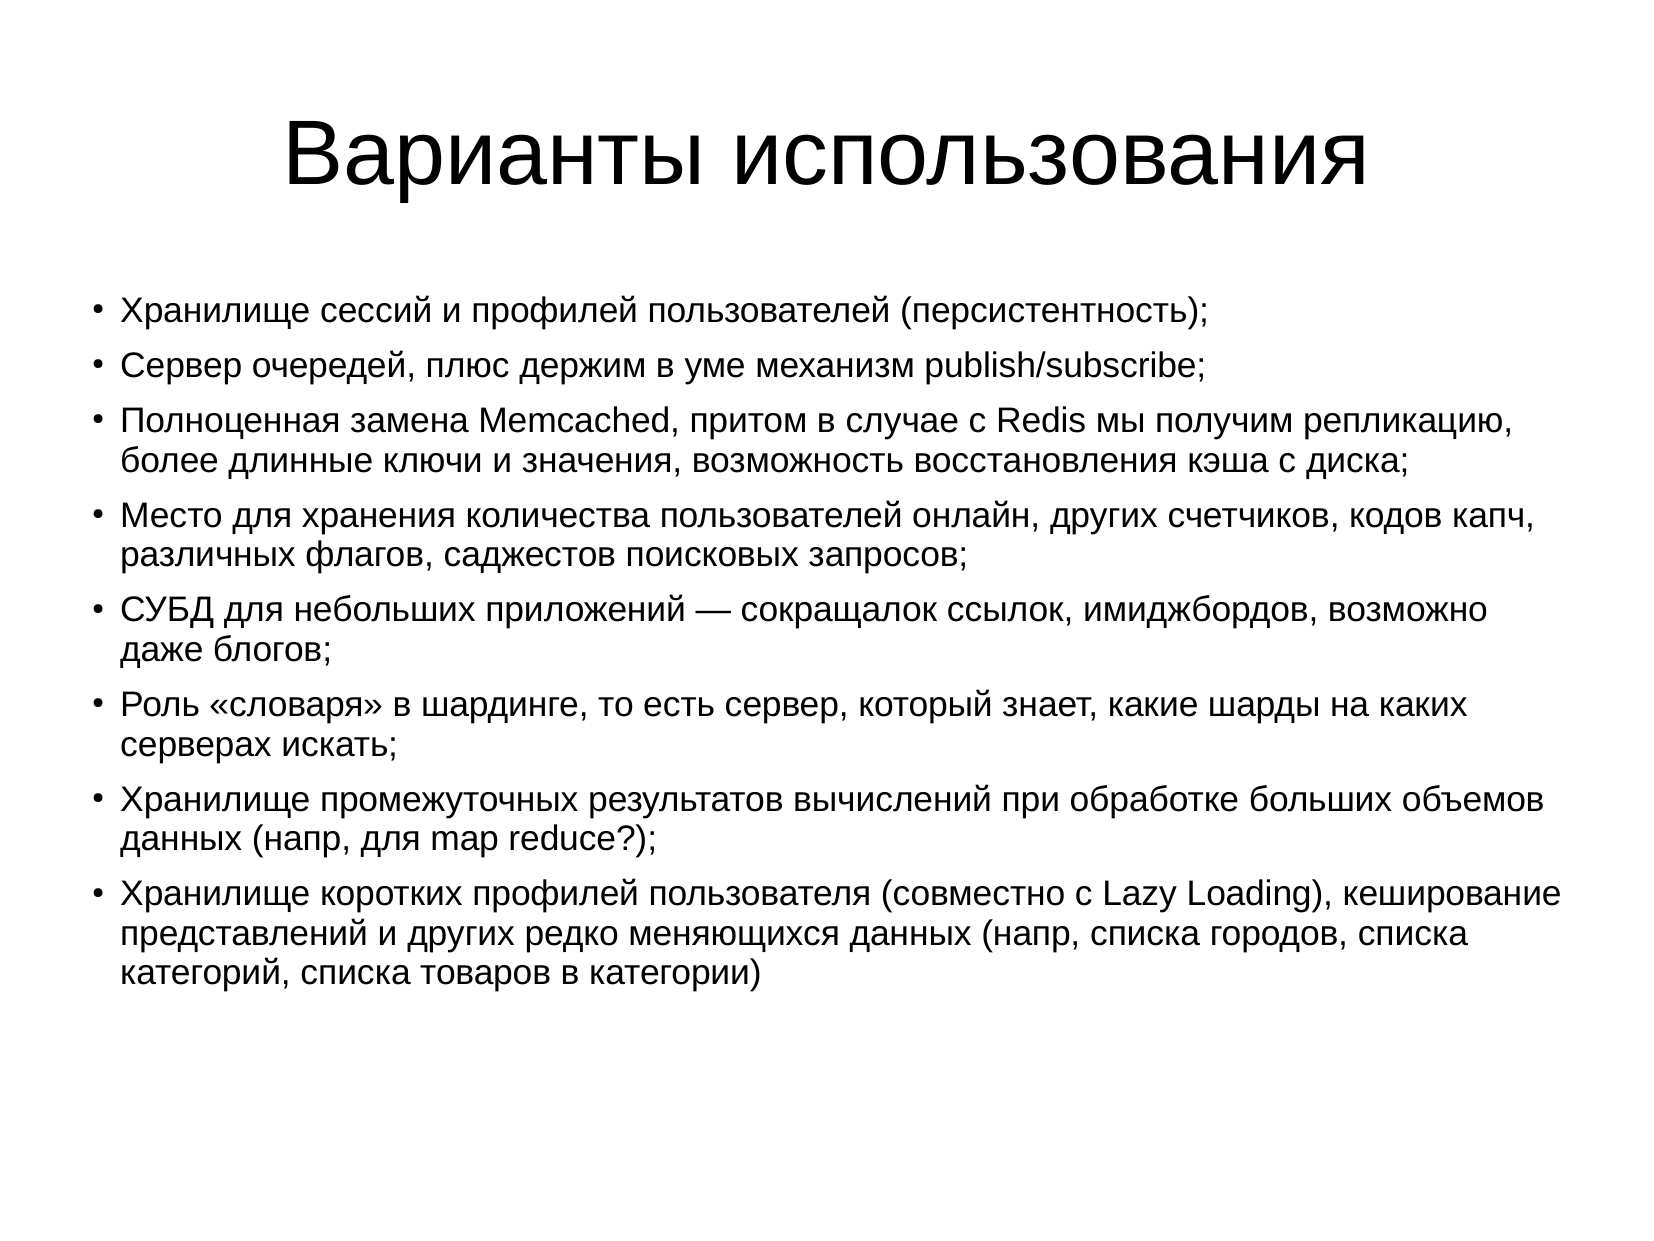

# Варианты использования
Хранилище сессий и профилей пользователей (персистентность);
Сервер очередей, плюс держим в уме механизм publish/subscribe;
Полноценная замена Memcached, притом в случае с Redis мы получим репликацию, более длинные ключи и значения, возможность восстановления кэша с диска;
Место для хранения количества пользователей онлайн, других счетчиков, кодов капч, различных флагов, саджестов поисковых запросов;
СУБД для небольших приложений — сокращалок ссылок, имиджбордов, возможно даже блогов;
Роль «словаря» в шардинге, то есть сервер, который знает, какие шарды на каких серверах искать;
Хранилище промежуточных результатов вычислений при обработке больших объемов данных (напр, для map reduce?);
Хранилище коротких профилей пользователя (совместно с Lazy Loading), кеширование представлений и других редко меняющихся данных (напр, списка городов, списка категорий, списка товаров в категории)